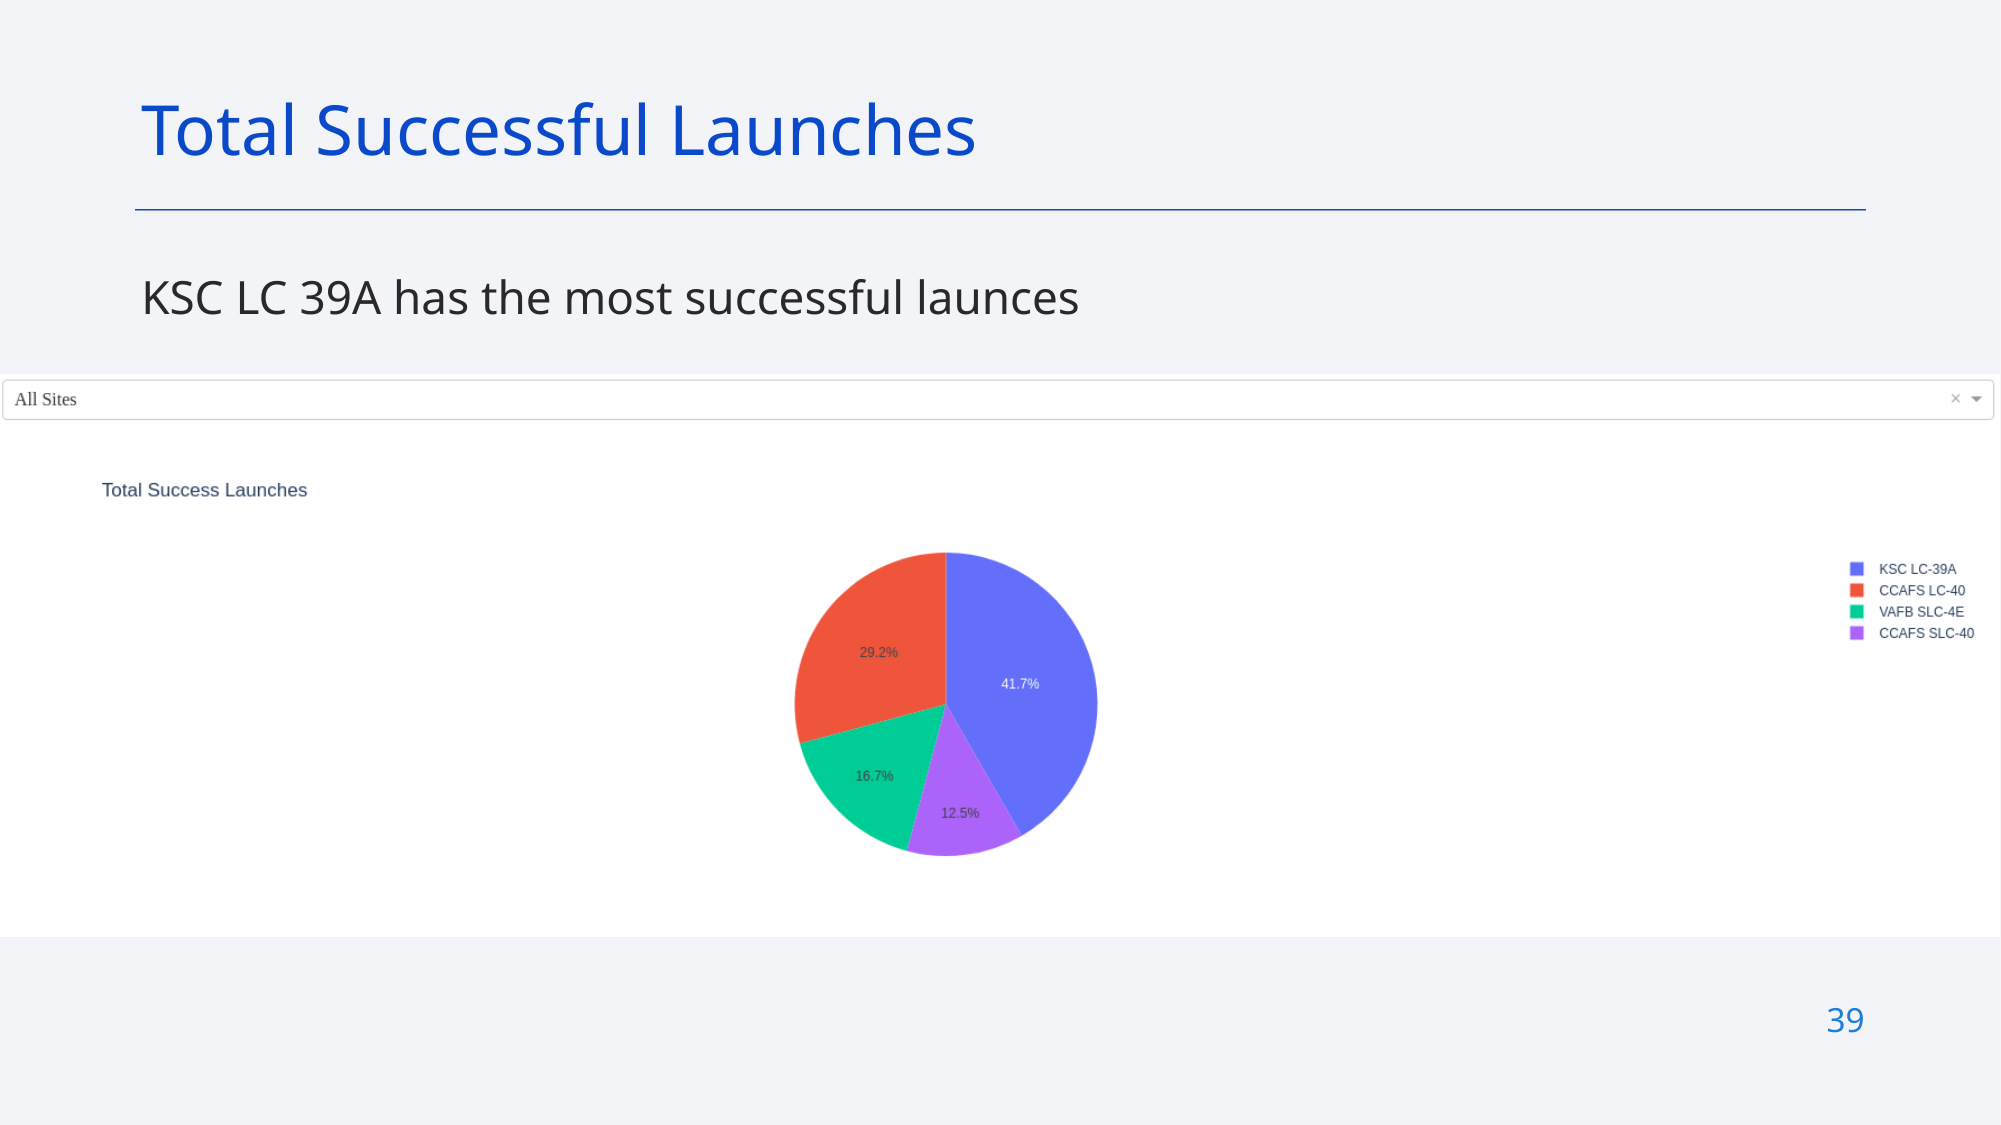

Total Successful Launches
# KSC LC 39A has the most successful launces